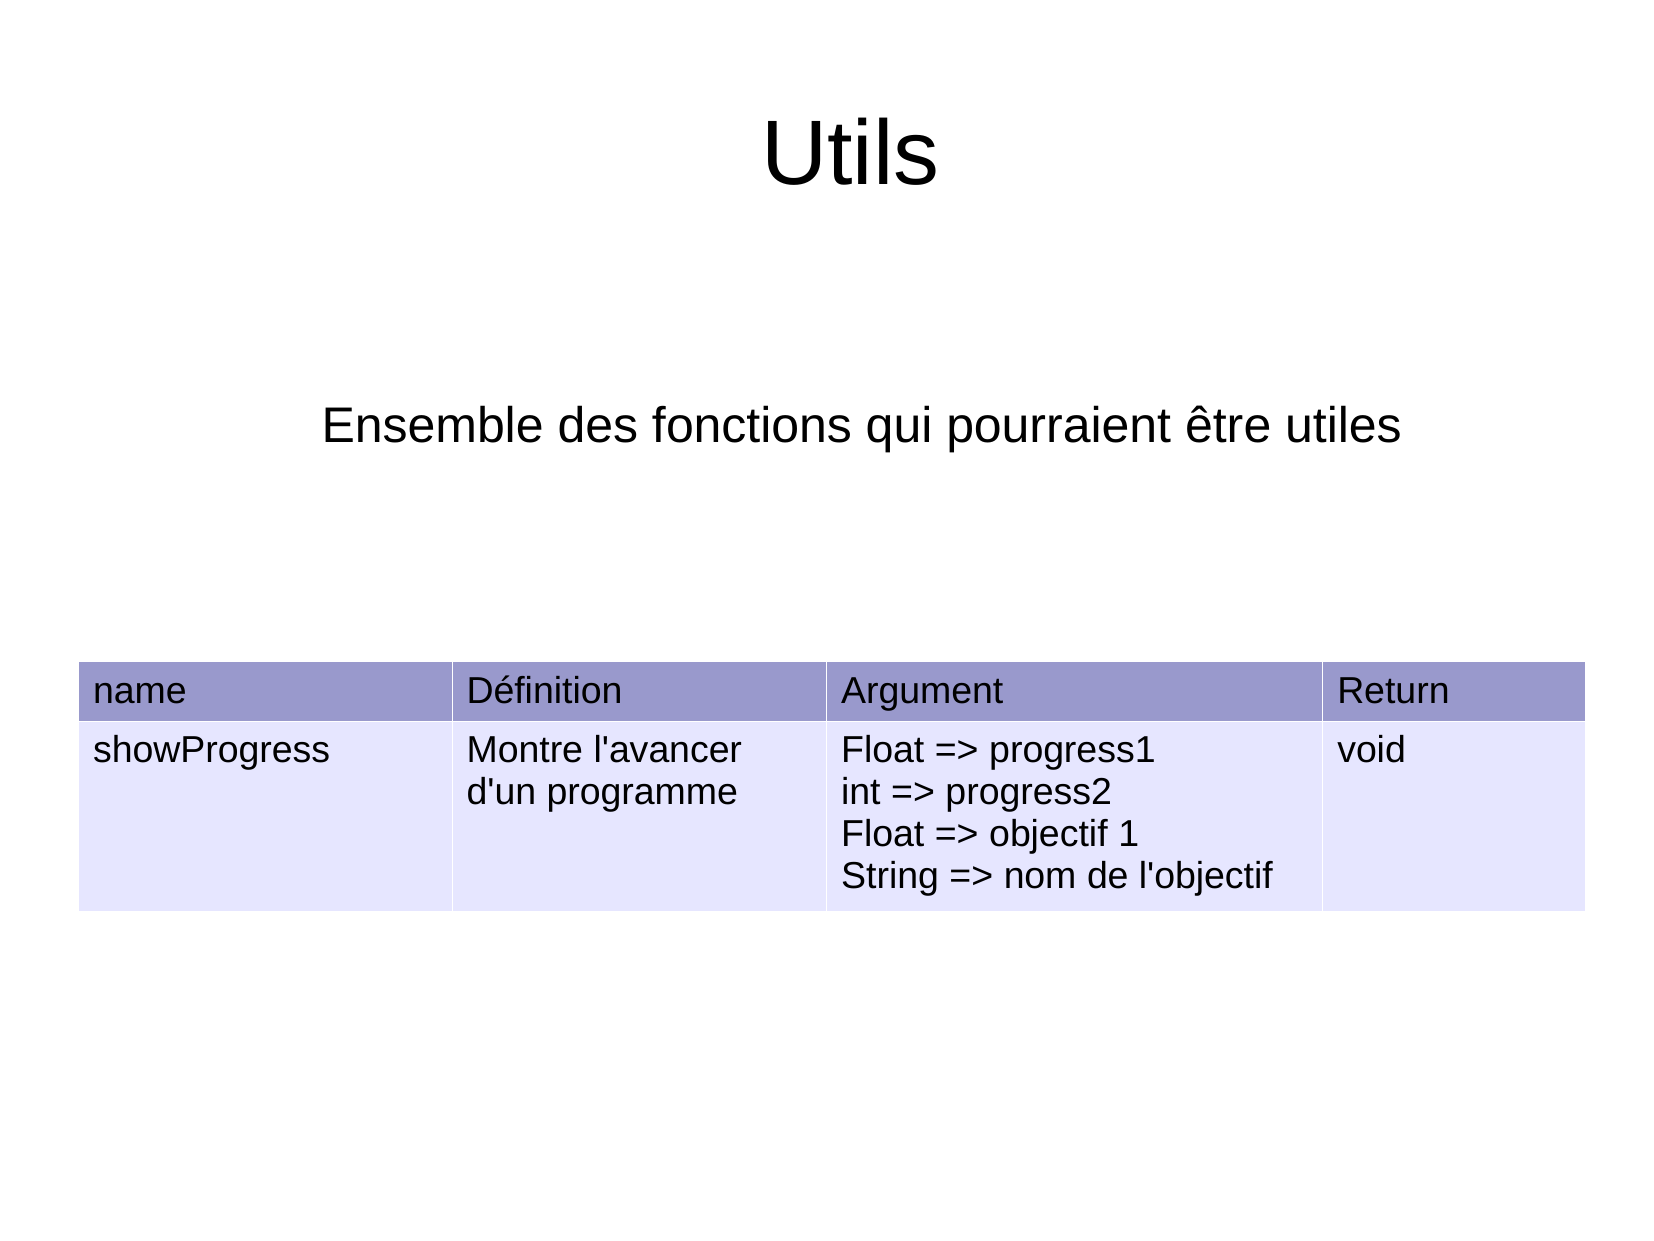

# Utils
Ensemble des fonctions qui pourraient être utiles
| name | Définition | Argument | Return |
| --- | --- | --- | --- |
| showProgress | Montre l'avancer d'un programme | Float => progress1 int => progress2 Float => objectif 1 String => nom de l'objectif | void |